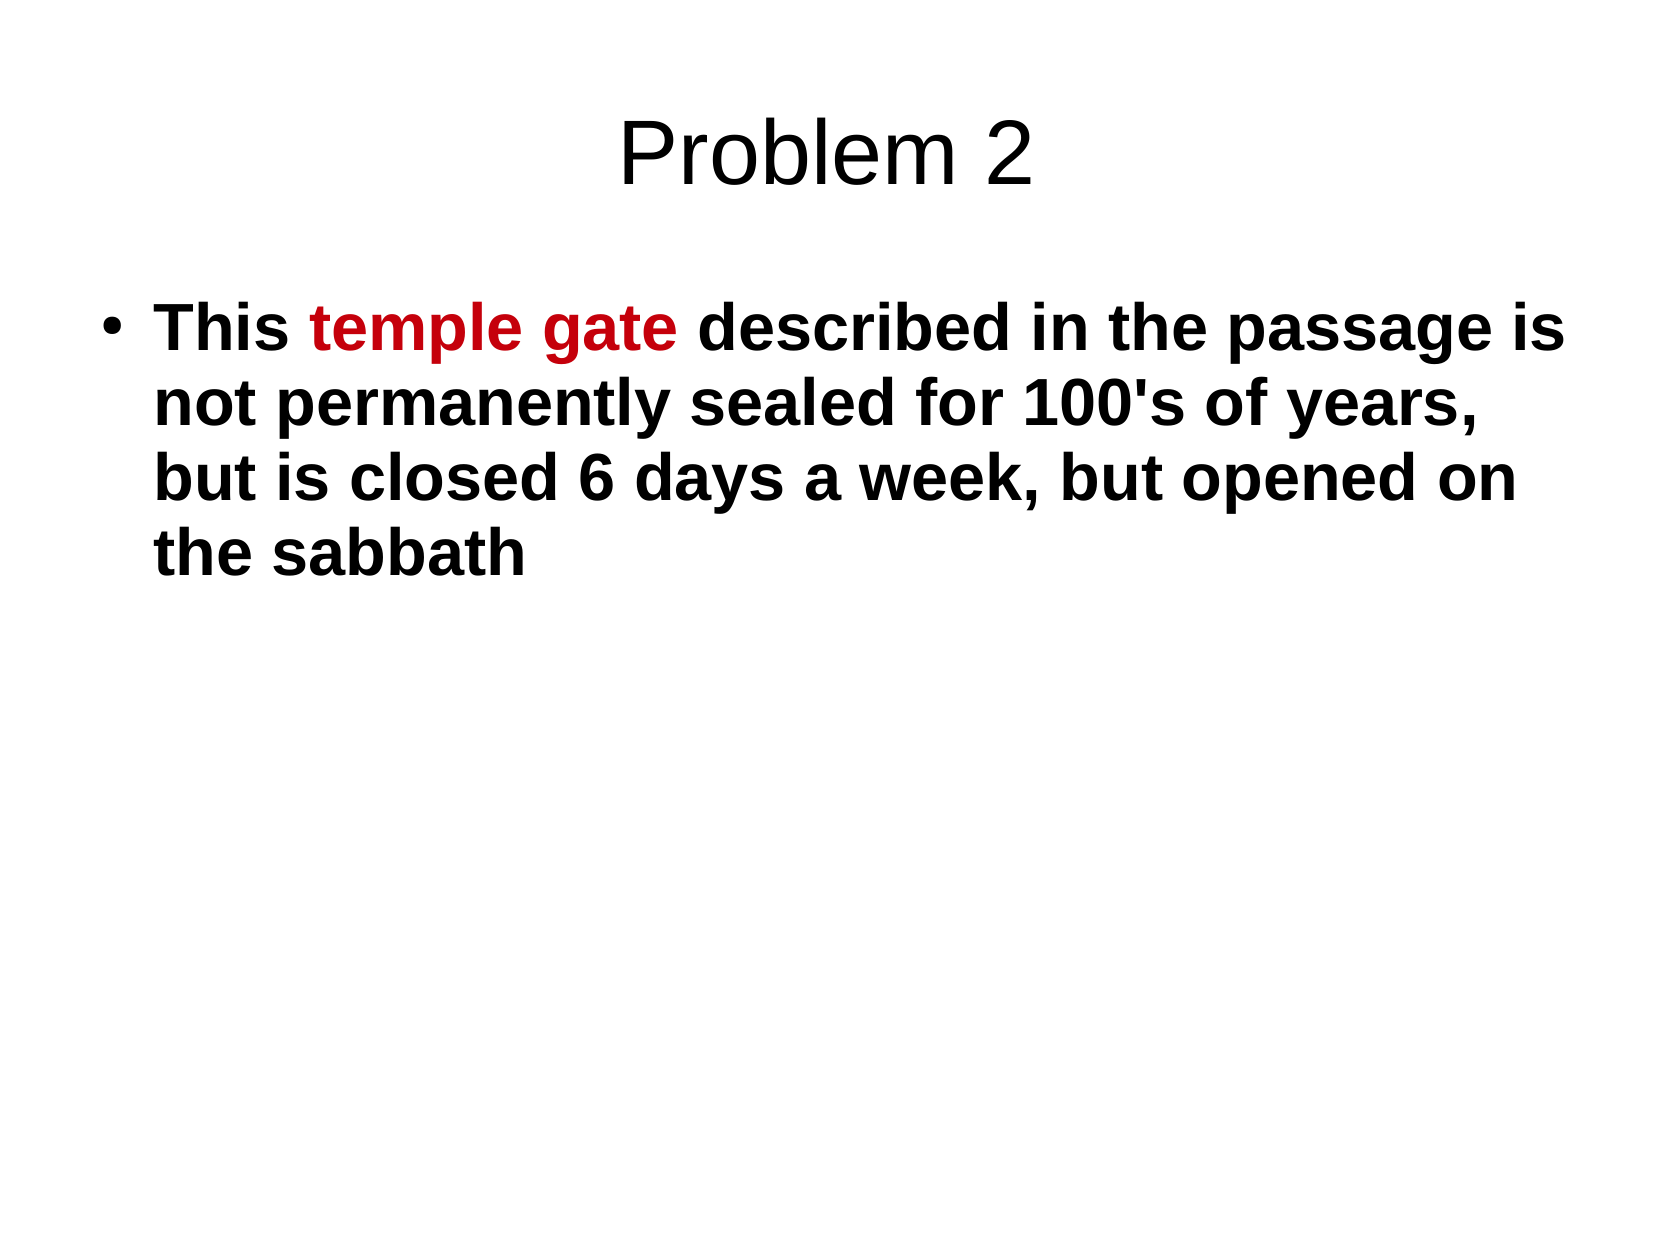

# Problem 2
This temple gate described in the passage is not permanently sealed for 100's of years, but is closed 6 days a week, but opened on the sabbath